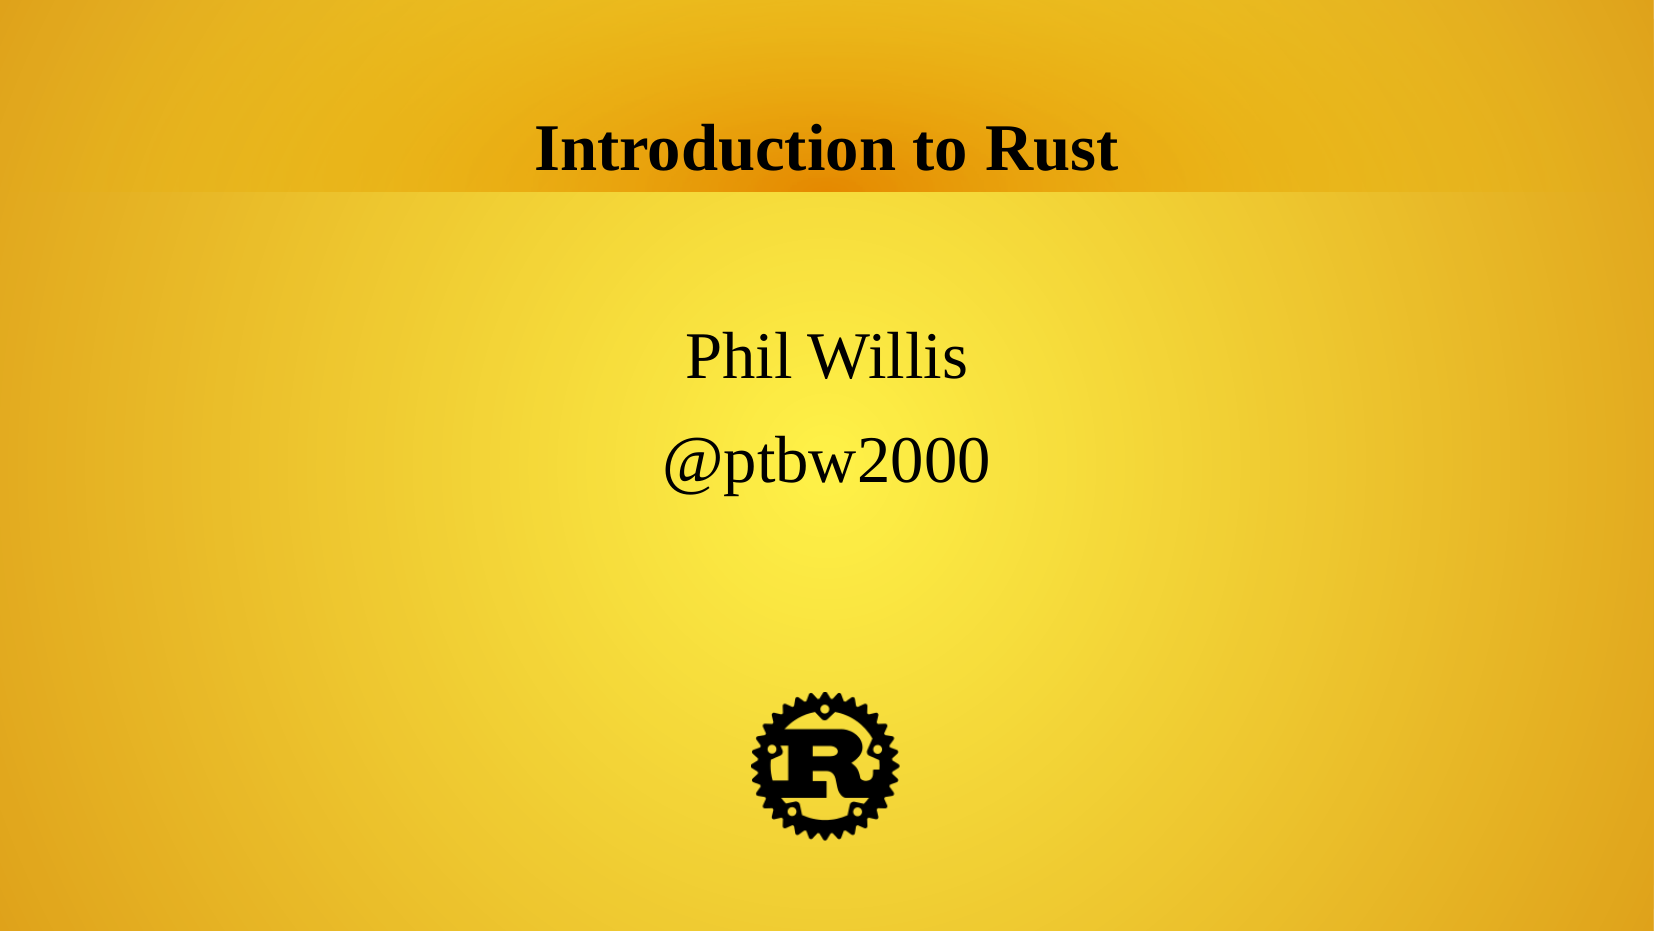

# Introduction to Rust
Phil Willis
@ptbw2000